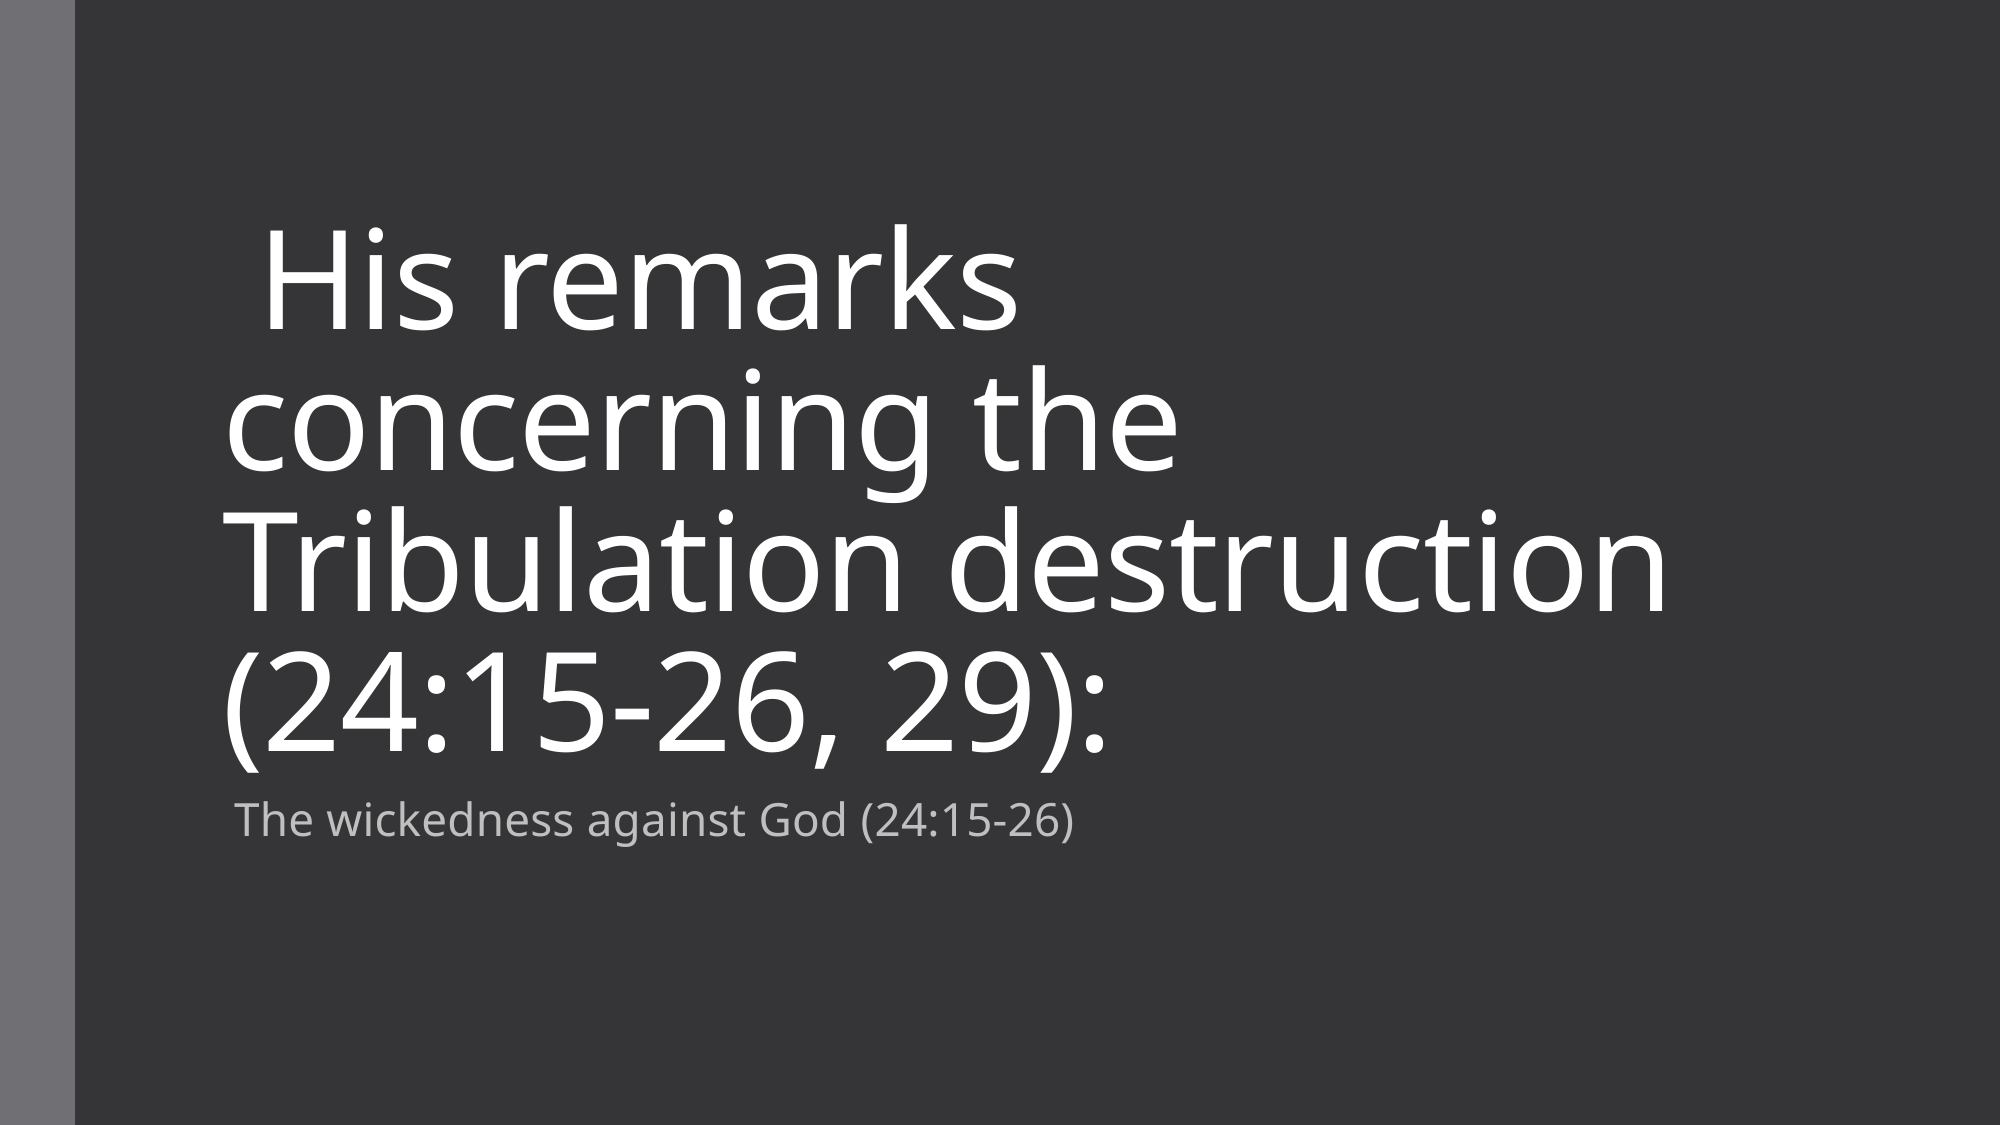

# His remarks concerning the Tribulation destruction (24:15-26, 29):
 The wickedness against God (24:15-26)